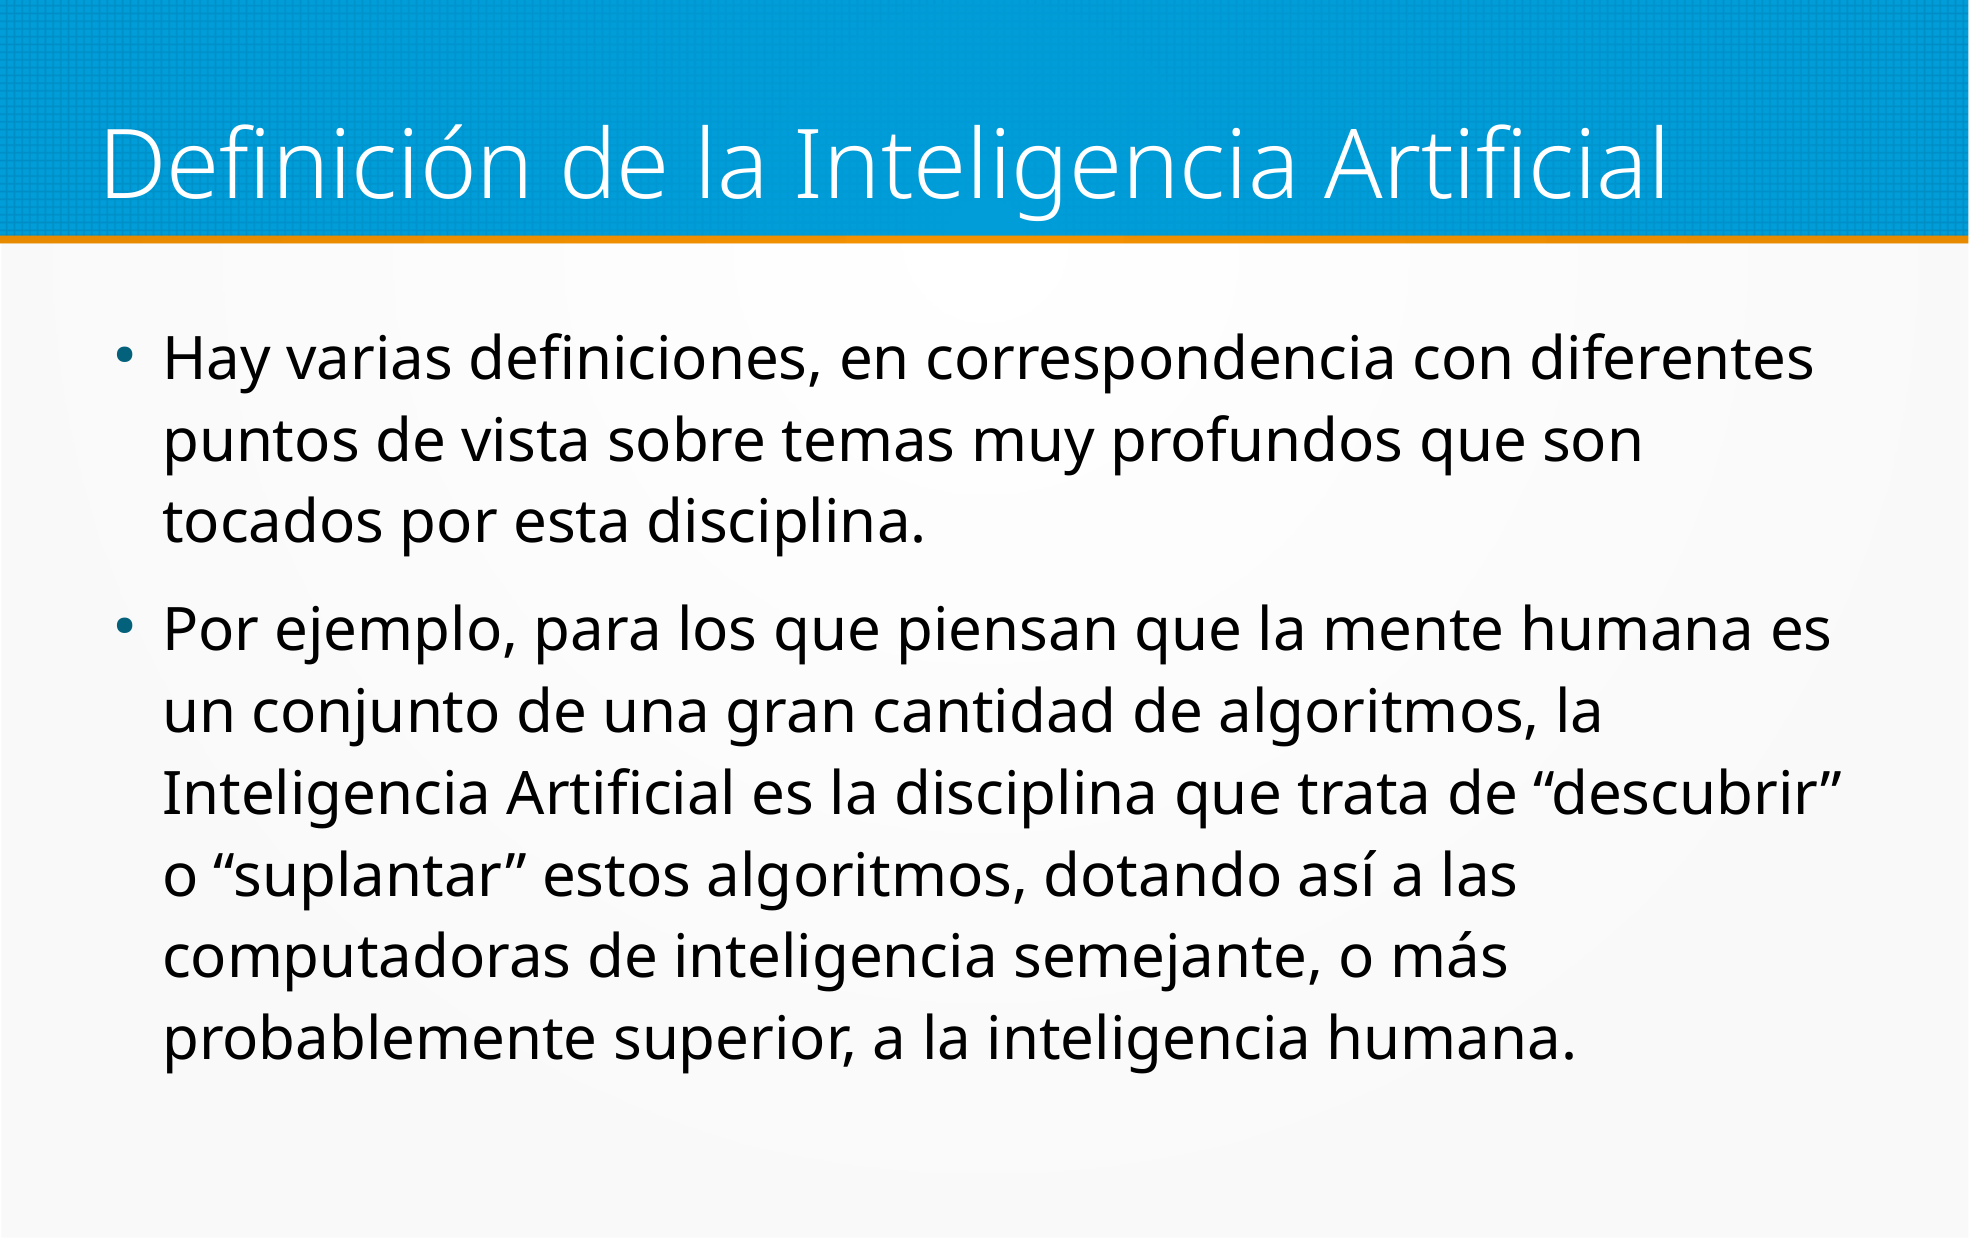

# Definición de la Inteligencia Artificial
Hay varias definiciones, en correspondencia con diferentes puntos de vista sobre temas muy profundos que son tocados por esta disciplina.
Por ejemplo, para los que piensan que la mente humana es un conjunto de una gran cantidad de algoritmos, la Inteligencia Artificial es la disciplina que trata de “descubrir” o “suplantar” estos algoritmos, dotando así a las computadoras de inteligencia semejante, o más probablemente superior, a la inteligencia humana.